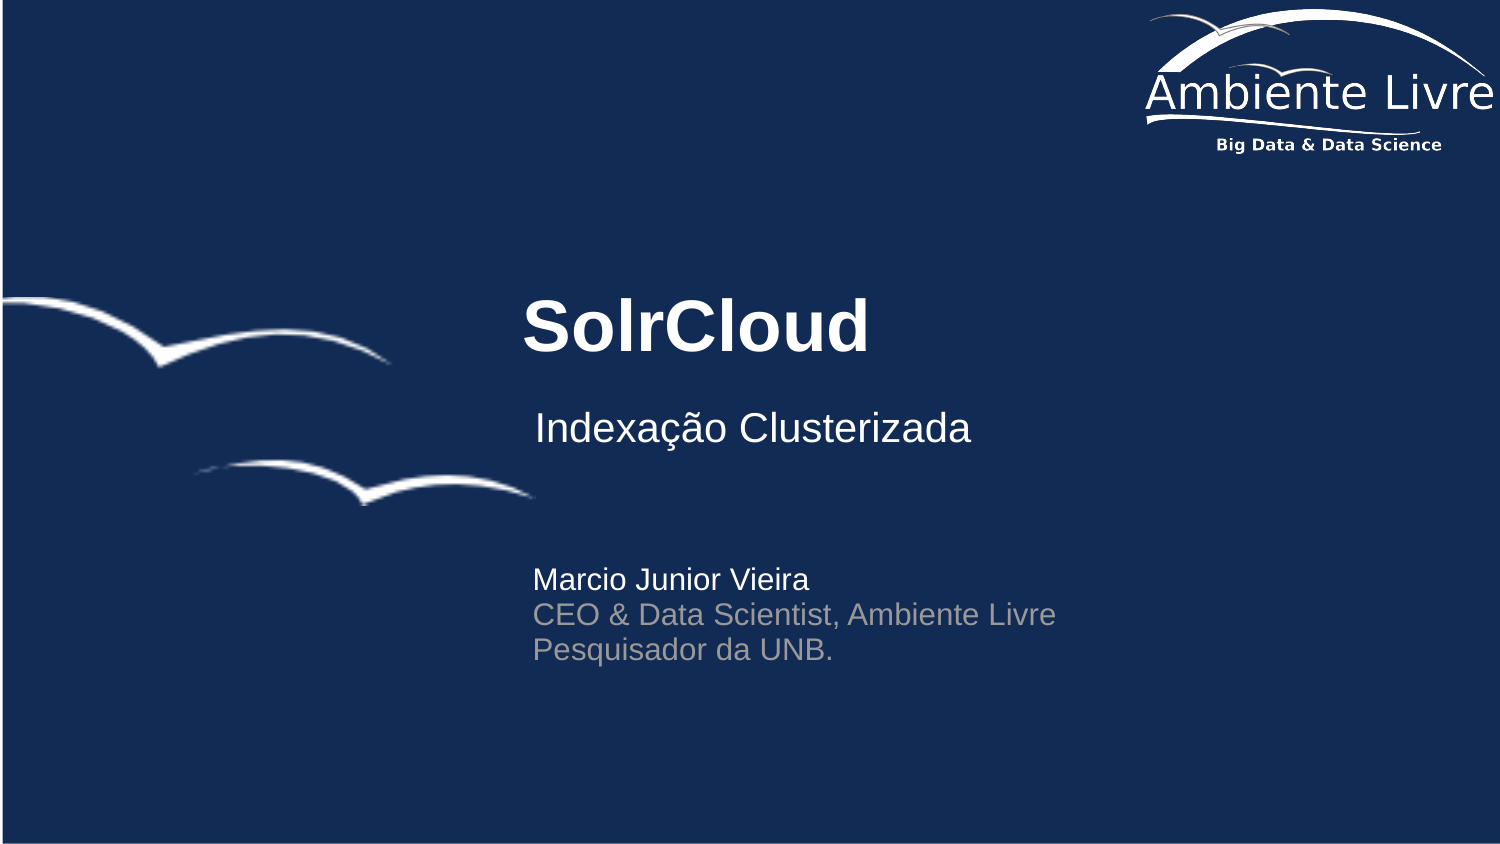

# SolrCloud
Indexação Clusterizada
Marcio Junior Vieira
CEO & Data Scientist, Ambiente Livre
Pesquisador da UNB.